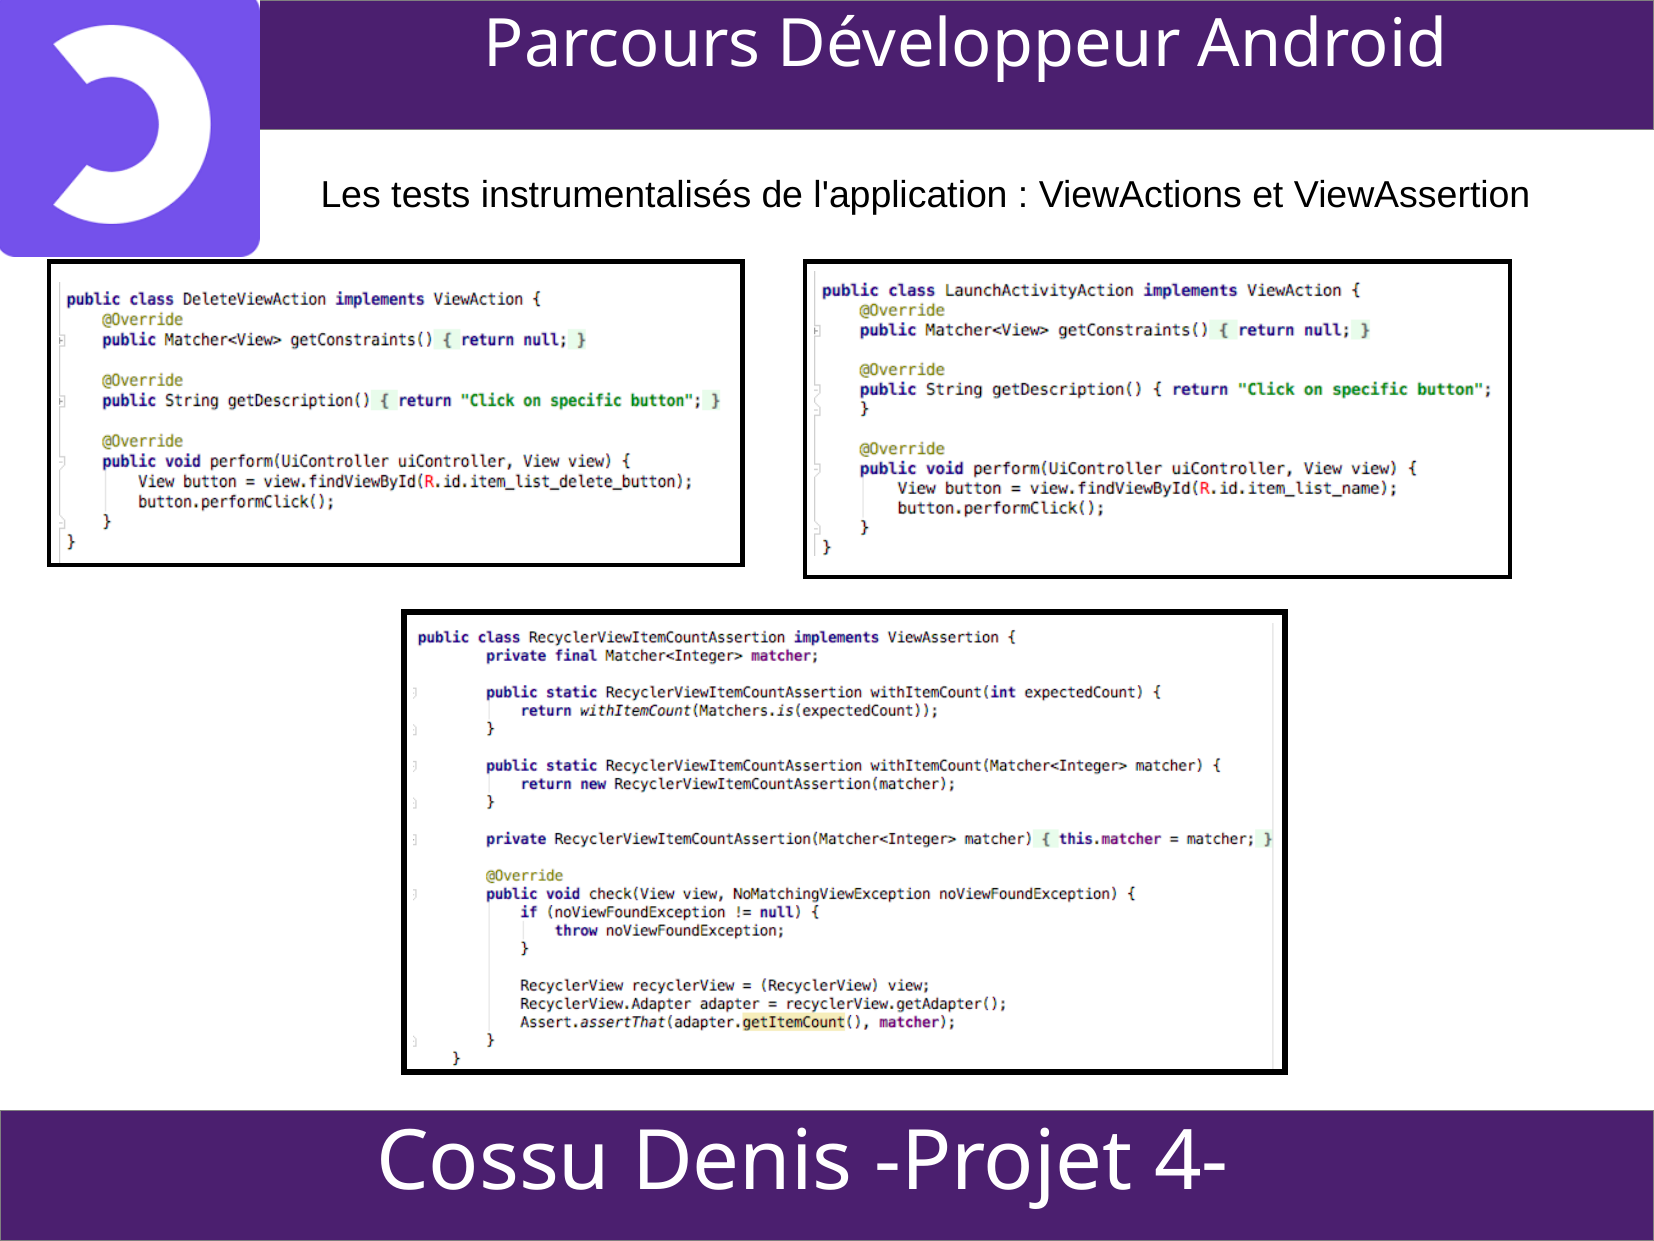

Les tests instrumentalisés de l'application : ViewActions et ViewAssertion